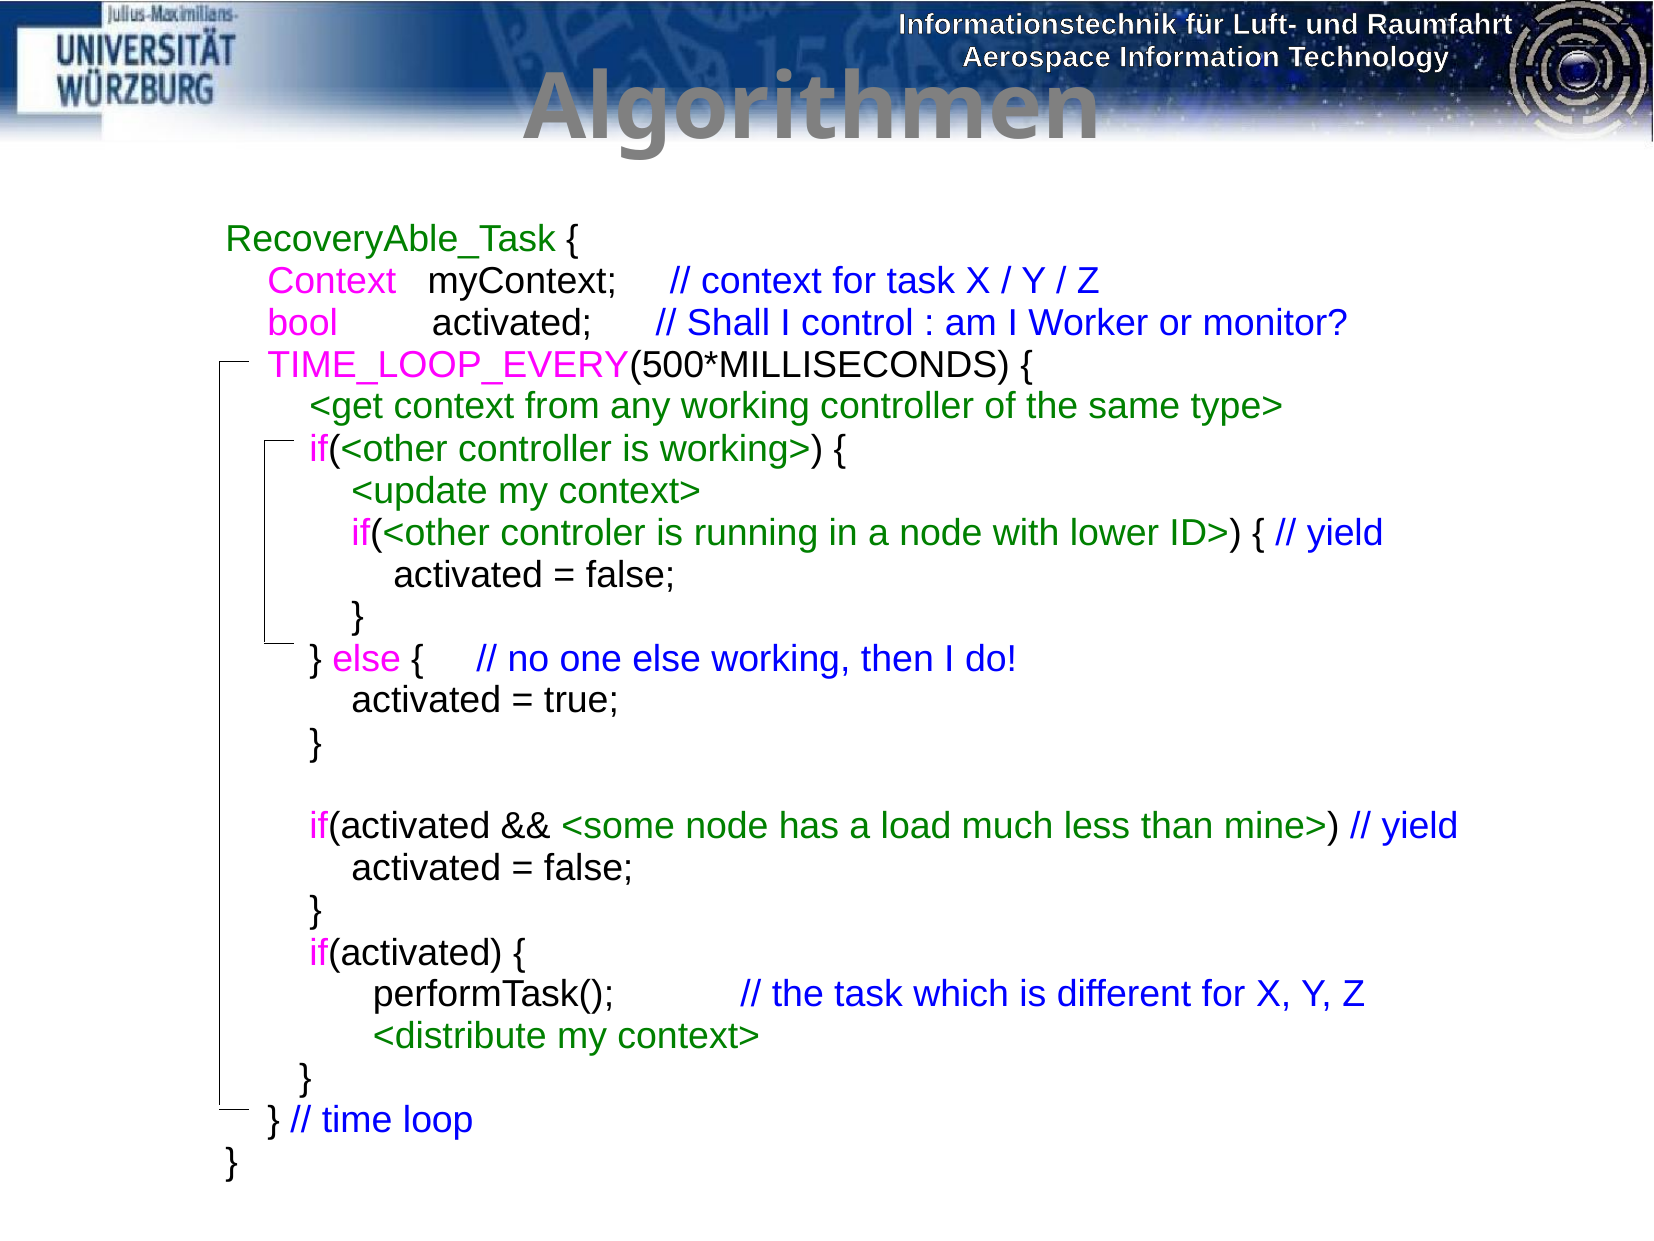

# Algorithmen
RecoveryAble_Task {
 Context myContext; // context for task X / Y / Z
 bool activated; // Shall I control : am I Worker or monitor?
 TIME_LOOP_EVERY(500*MILLISECONDS) {
 <get context from any working controller of the same type>
 if(<other controller is working>) {
 <update my context>
 if(<other controler is running in a node with lower ID>) { // yield
 activated = false;
 }
 } else { // no one else working, then I do!
 activated = true;
 }
 if(activated && <some node has a load much less than mine>) // yield
 activated = false;
 }
 if(activated) {
		performTask(); // the task which is different for X, Y, Z
		<distribute my context>
	}
 } // time loop
}